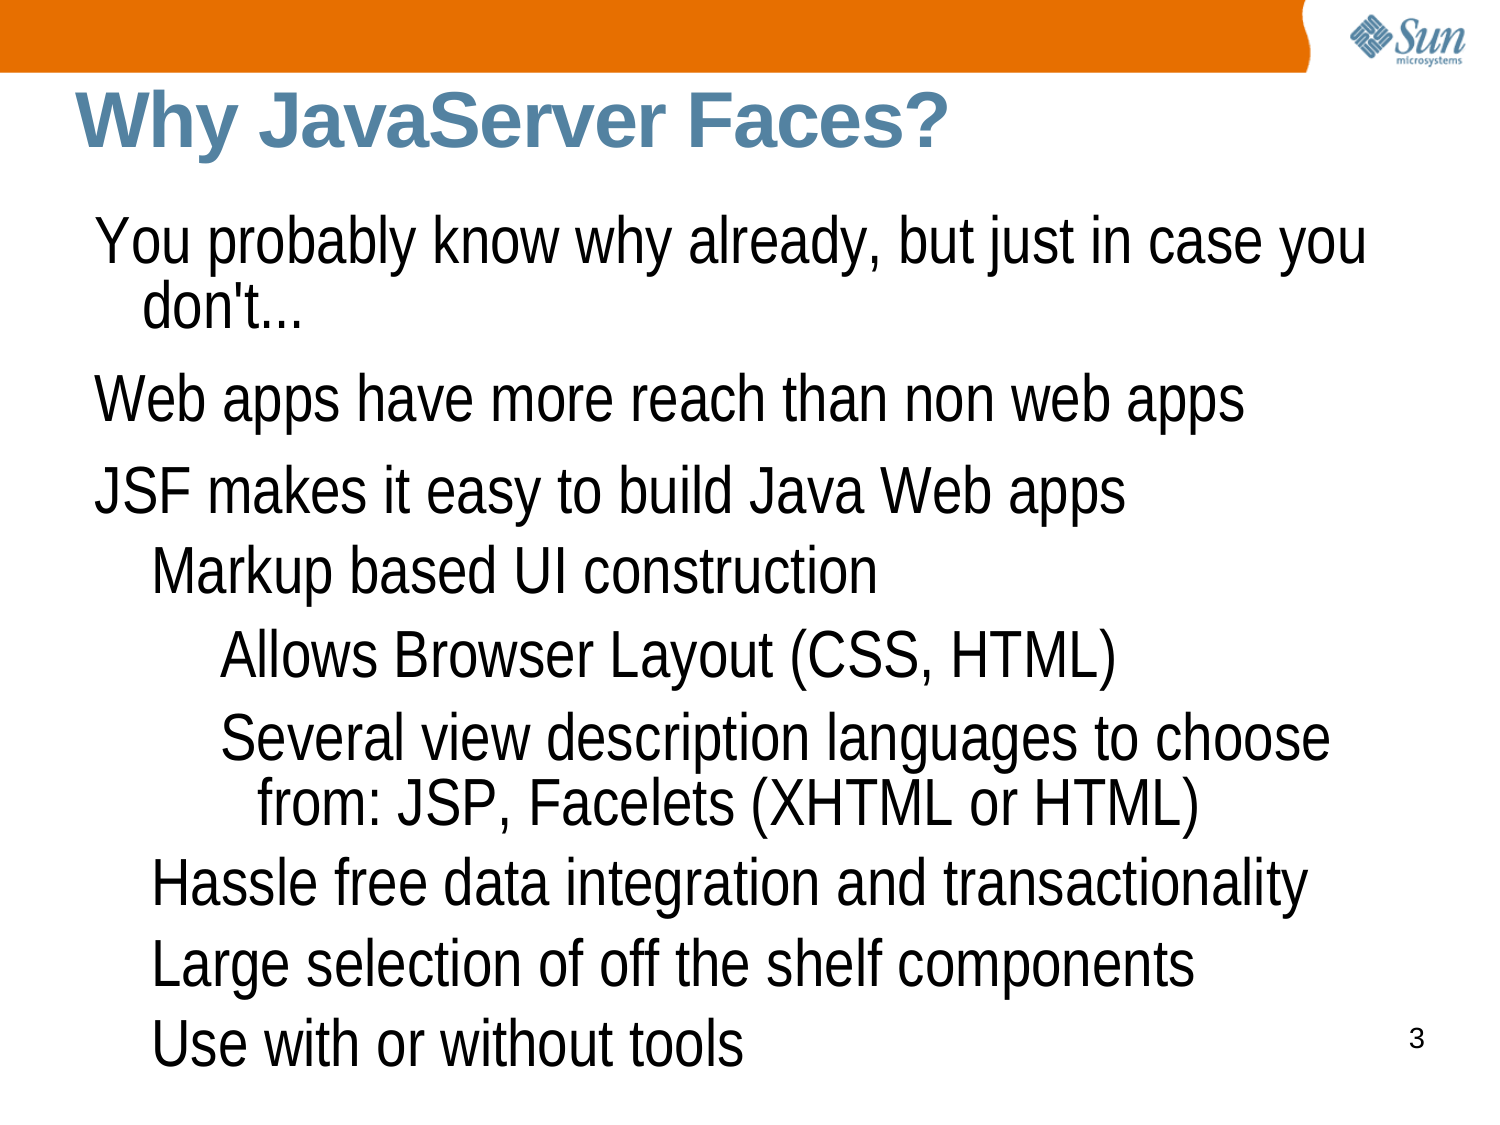

# Why JavaServer Faces?
You probably know why already, but just in case you don't...
Web apps have more reach than non web apps
JSF makes it easy to build Java Web apps
Markup based UI construction
Allows Browser Layout (CSS, HTML)
Several view description languages to choose from: JSP, Facelets (XHTML or HTML)
Hassle free data integration and transactionality
Large selection of off the shelf components
Use with or without tools
3